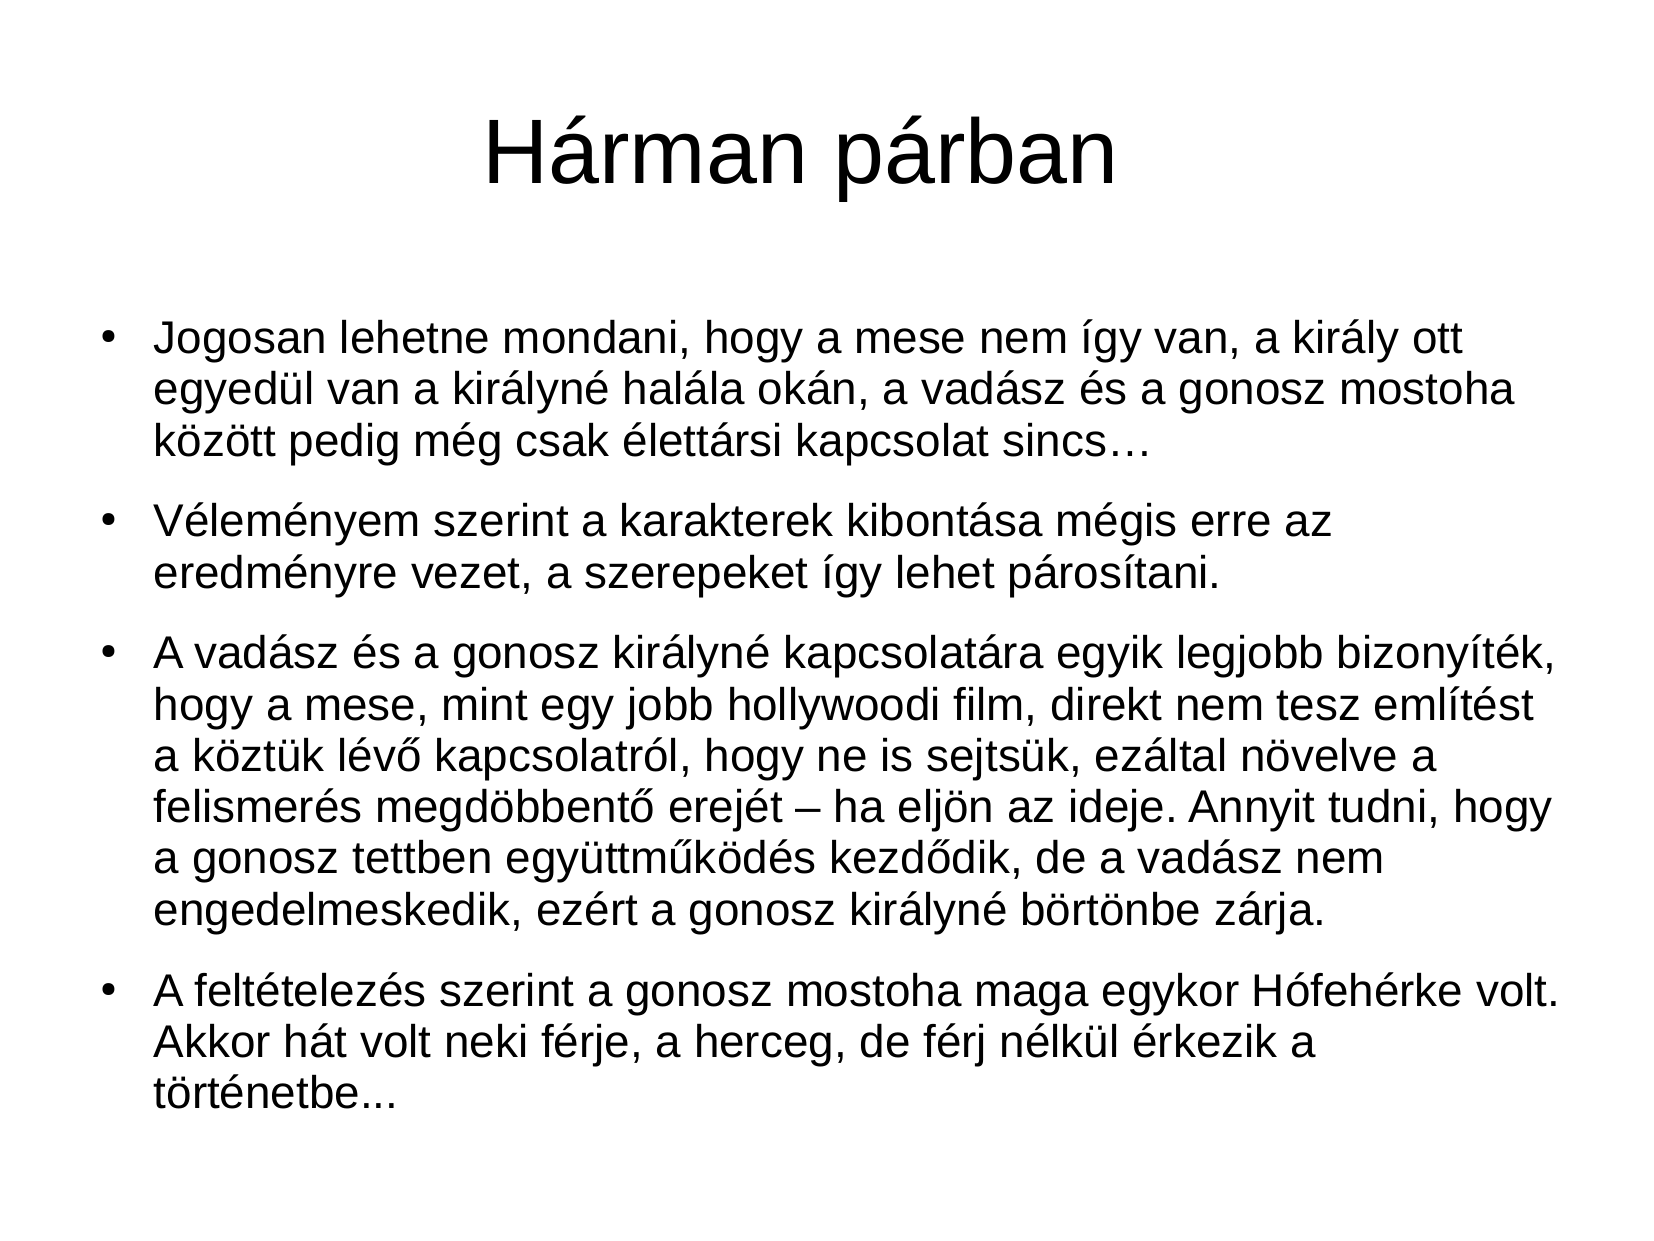

# Hárman párban
Jogosan lehetne mondani, hogy a mese nem így van, a király ott egyedül van a királyné halála okán, a vadász és a gonosz mostoha között pedig még csak élettársi kapcsolat sincs…
Véleményem szerint a karakterek kibontása mégis erre az eredményre vezet, a szerepeket így lehet párosítani.
A vadász és a gonosz királyné kapcsolatára egyik legjobb bizonyíték, hogy a mese, mint egy jobb hollywoodi film, direkt nem tesz említést a köztük lévő kapcsolatról, hogy ne is sejtsük, ezáltal növelve a felismerés megdöbbentő erejét – ha eljön az ideje. Annyit tudni, hogy a gonosz tettben együttműködés kezdődik, de a vadász nem engedelmeskedik, ezért a gonosz királyné börtönbe zárja.
A feltételezés szerint a gonosz mostoha maga egykor Hófehérke volt. Akkor hát volt neki férje, a herceg, de férj nélkül érkezik a történetbe...